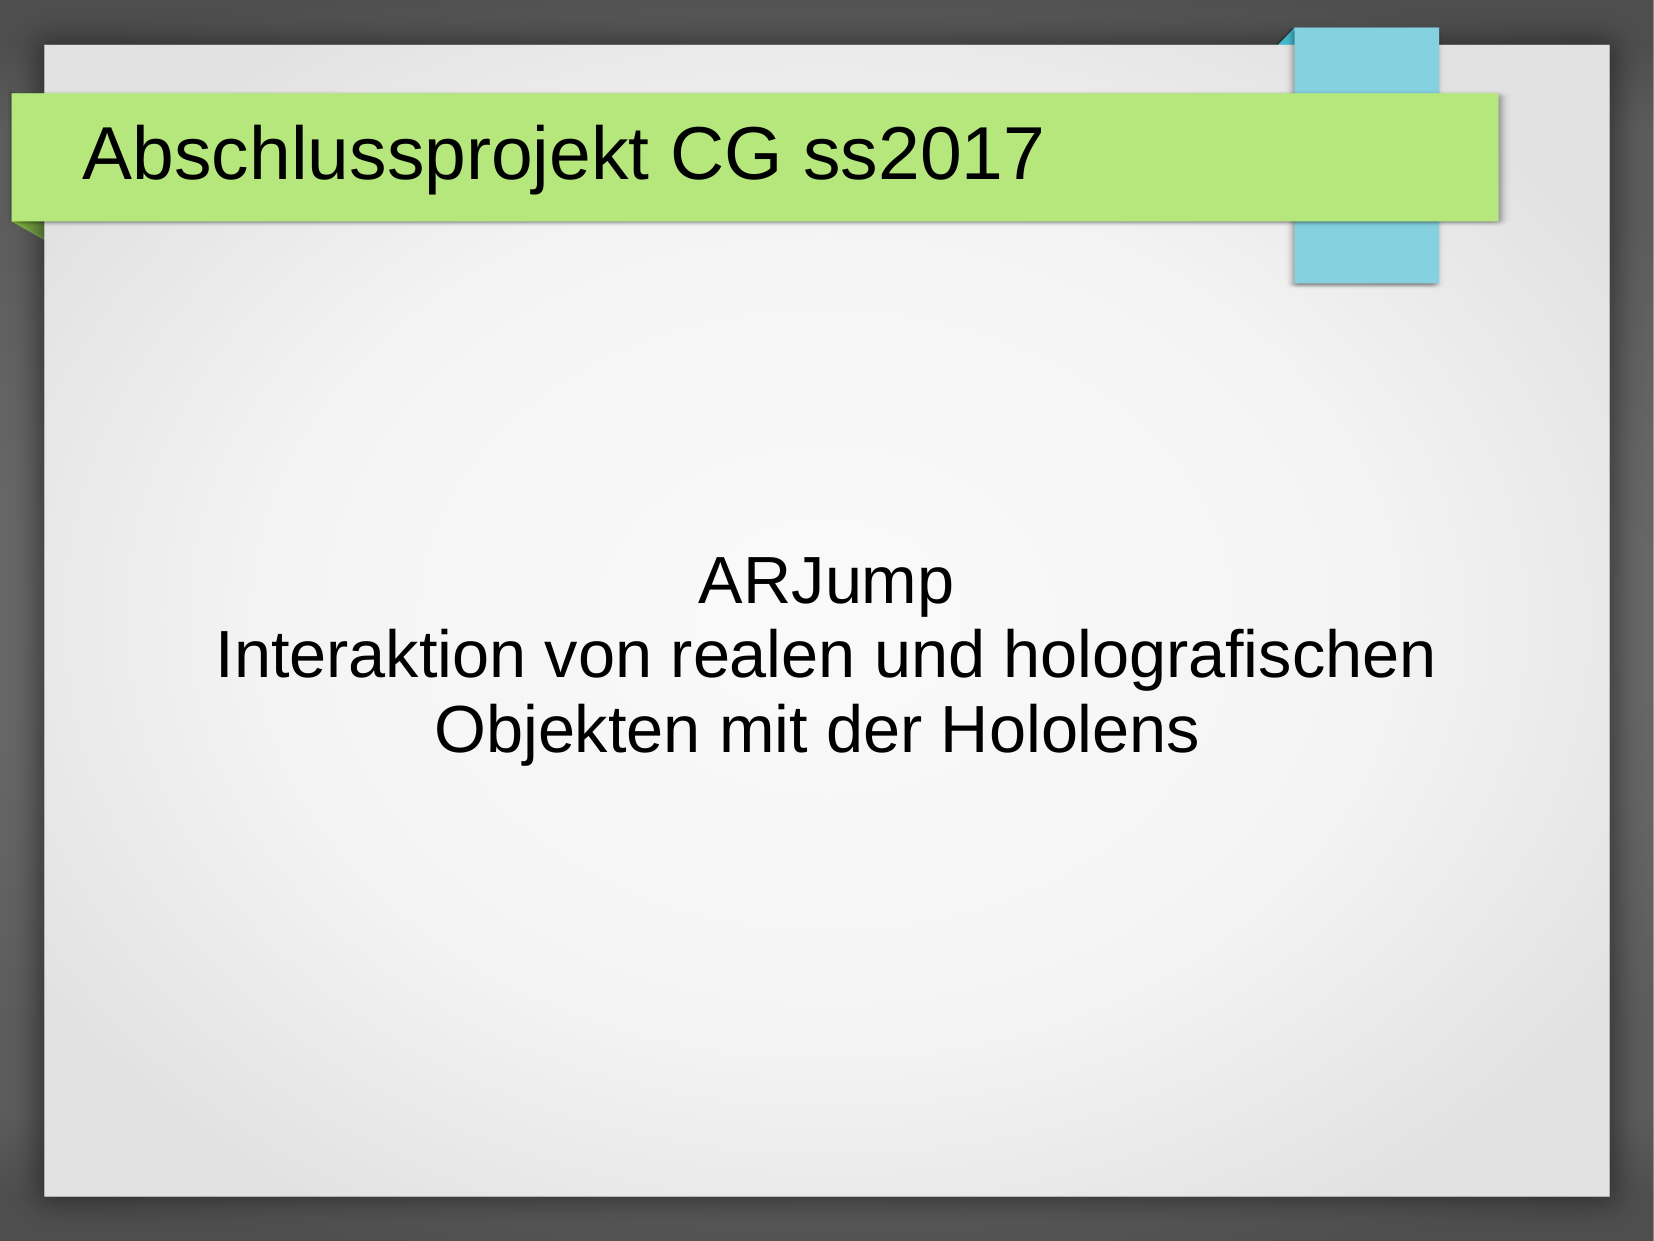

# Abschlussprojekt CG ss2017
ARJump
Interaktion von realen und holografischen Objekten mit der Hololens